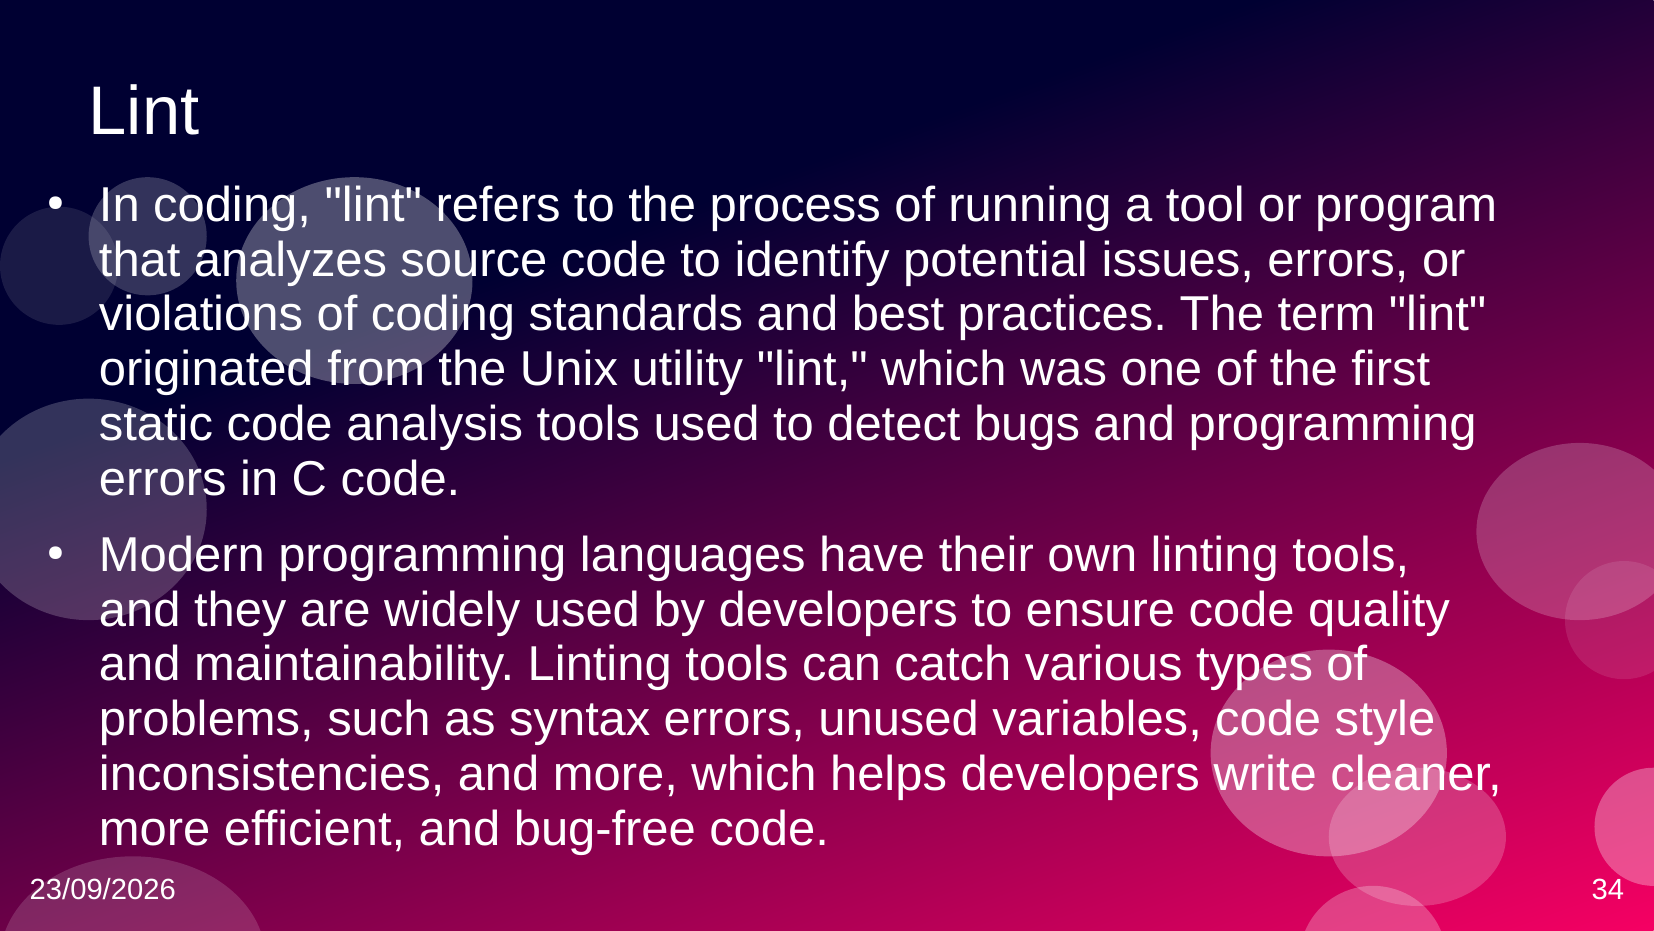

# Lint
In coding, "lint" refers to the process of running a tool or program that analyzes source code to identify potential issues, errors, or violations of coding standards and best practices. The term "lint" originated from the Unix utility "lint," which was one of the first static code analysis tools used to detect bugs and programming errors in C code.
Modern programming languages have their own linting tools, and they are widely used by developers to ensure code quality and maintainability. Linting tools can catch various types of problems, such as syntax errors, unused variables, code style inconsistencies, and more, which helps developers write cleaner, more efficient, and bug-free code.
34